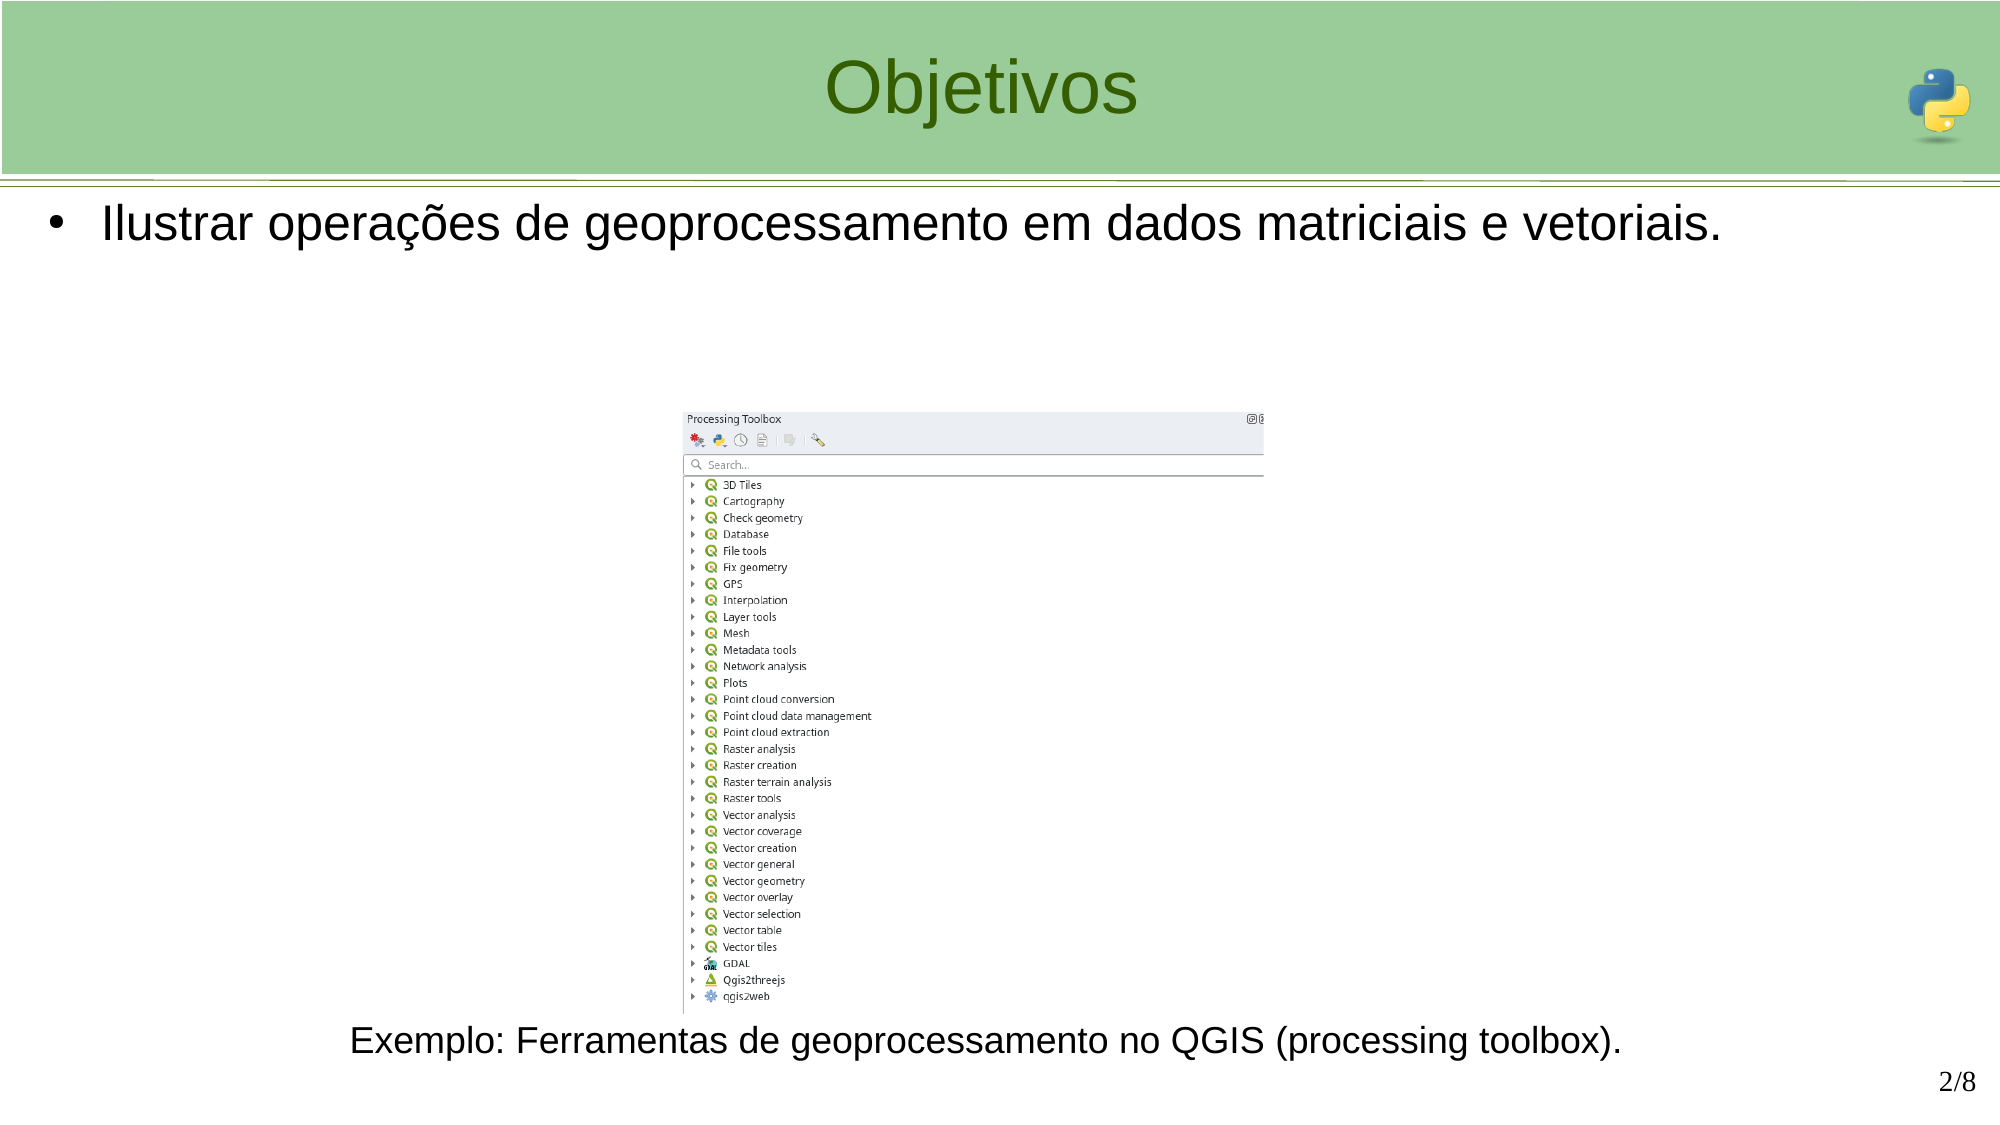

# Objetivos
Ilustrar operações de geoprocessamento em dados matriciais e vetoriais.
Exemplo: Ferramentas de geoprocessamento no QGIS (processing toolbox).
2